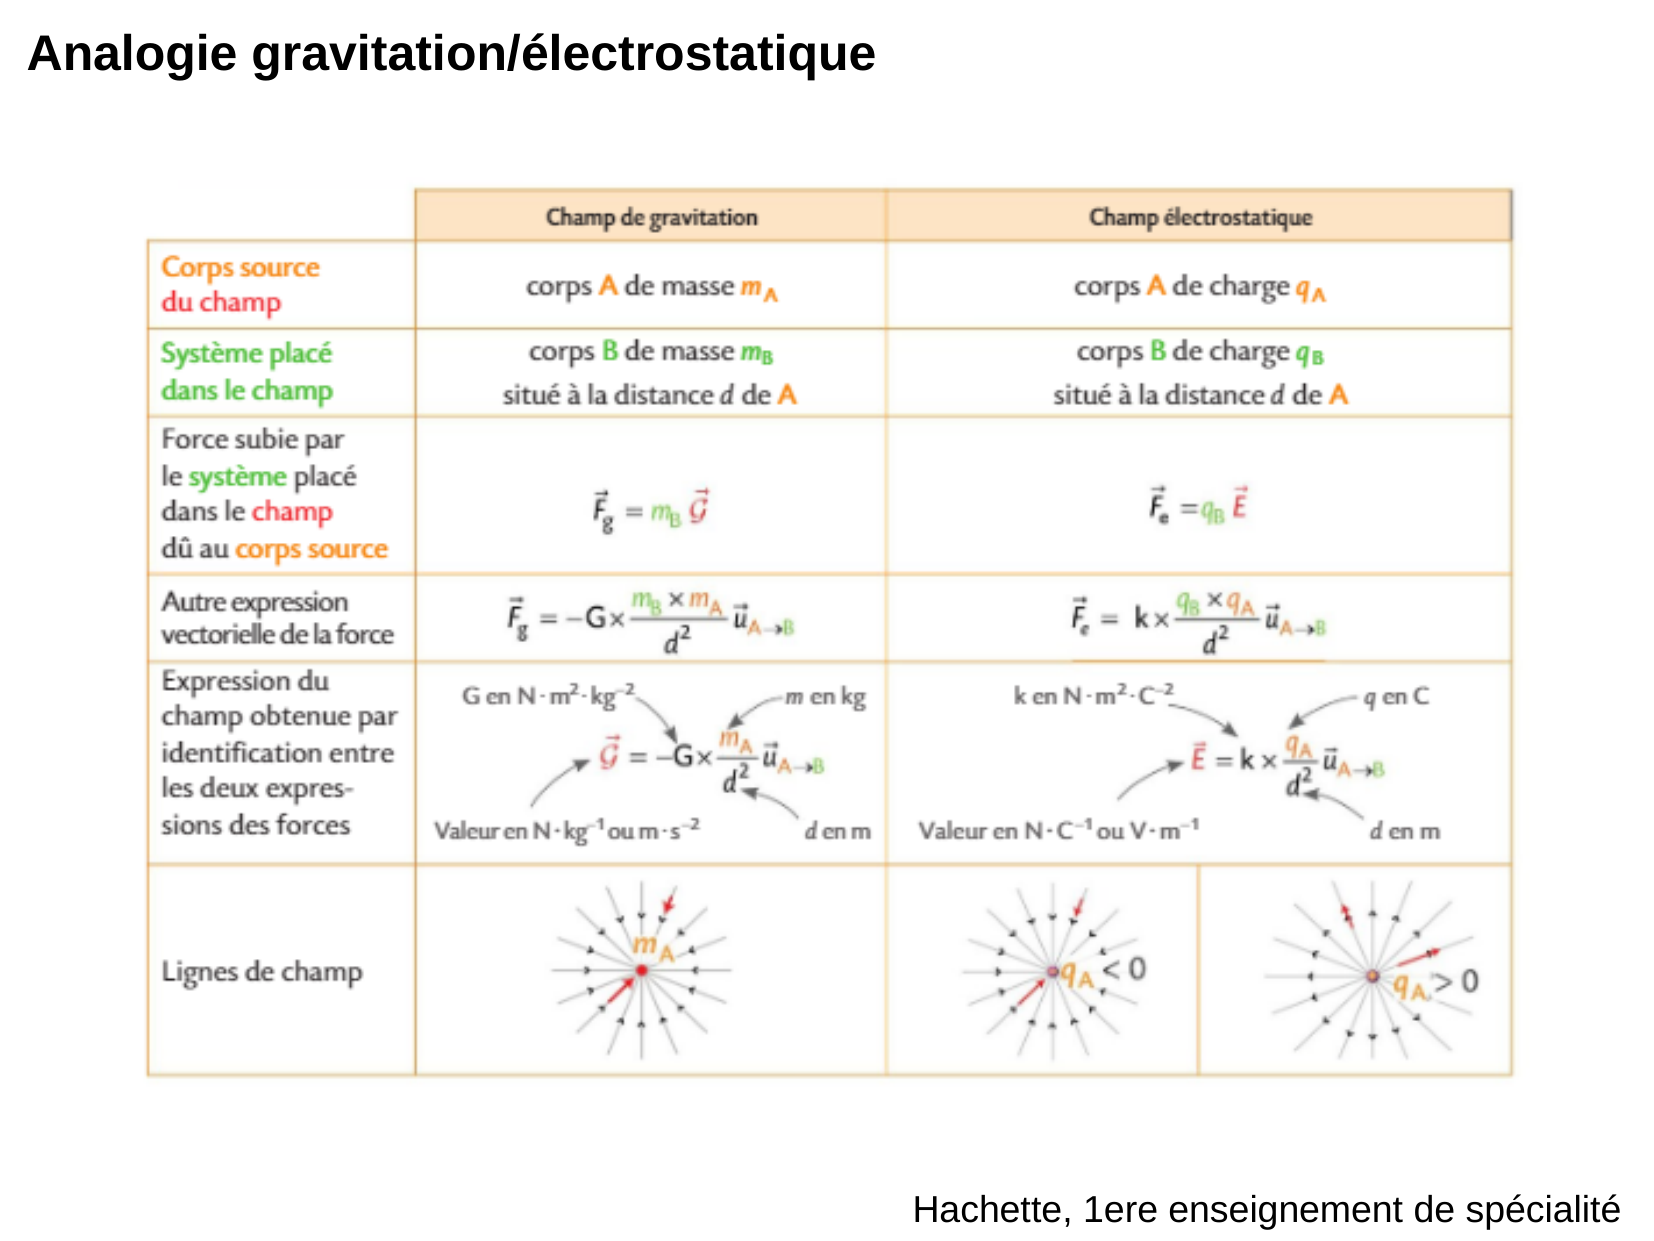

Analogie gravitation/électrostatique
Hachette, 1ere enseignement de spécialité